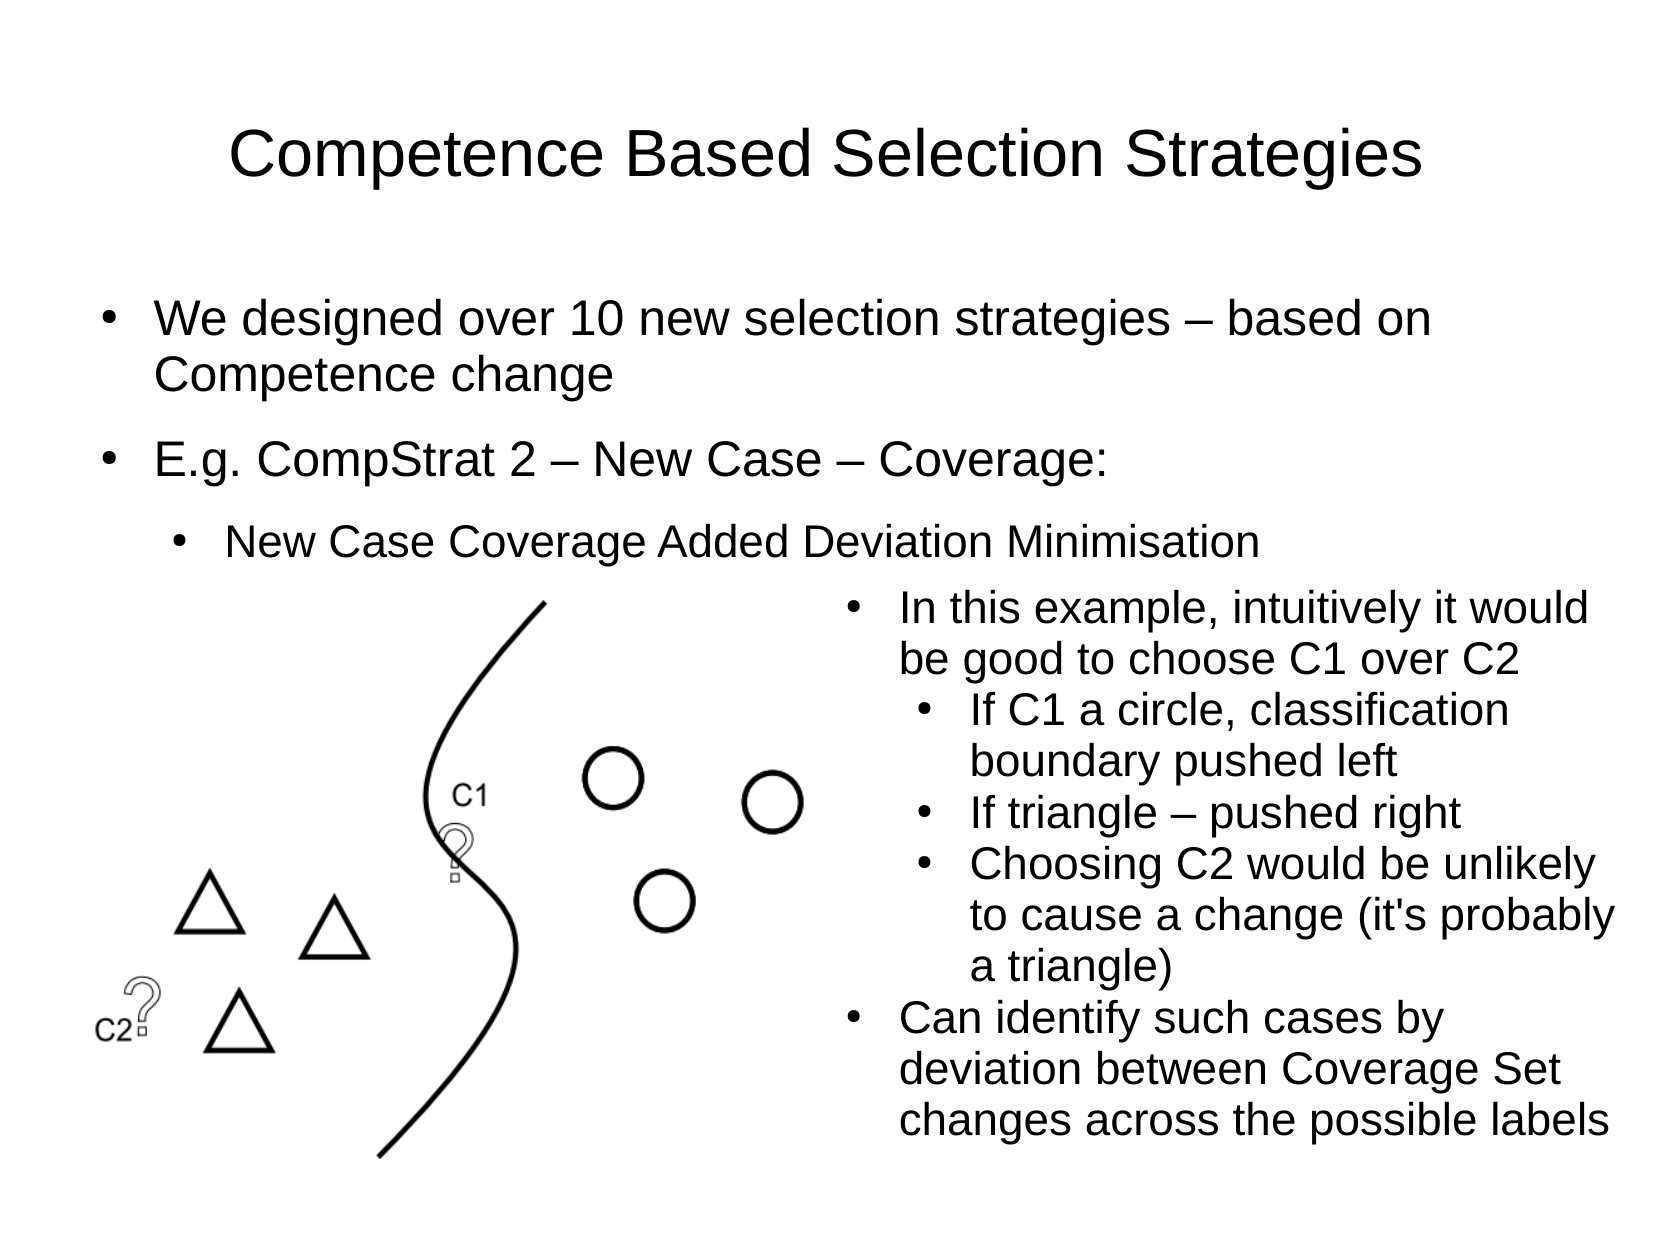

# Competence Based Selection Strategies
We designed over 10 new selection strategies – based on Competence change
E.g. CompStrat 2 – New Case – Coverage:
New Case Coverage Added Deviation Minimisation
In this example, intuitively it would be good to choose C1 over C2
If C1 a circle, classification boundary pushed left
If triangle – pushed right
Choosing C2 would be unlikely to cause a change (it's probably a triangle)
Can identify such cases by deviation between Coverage Set changes across the possible labels